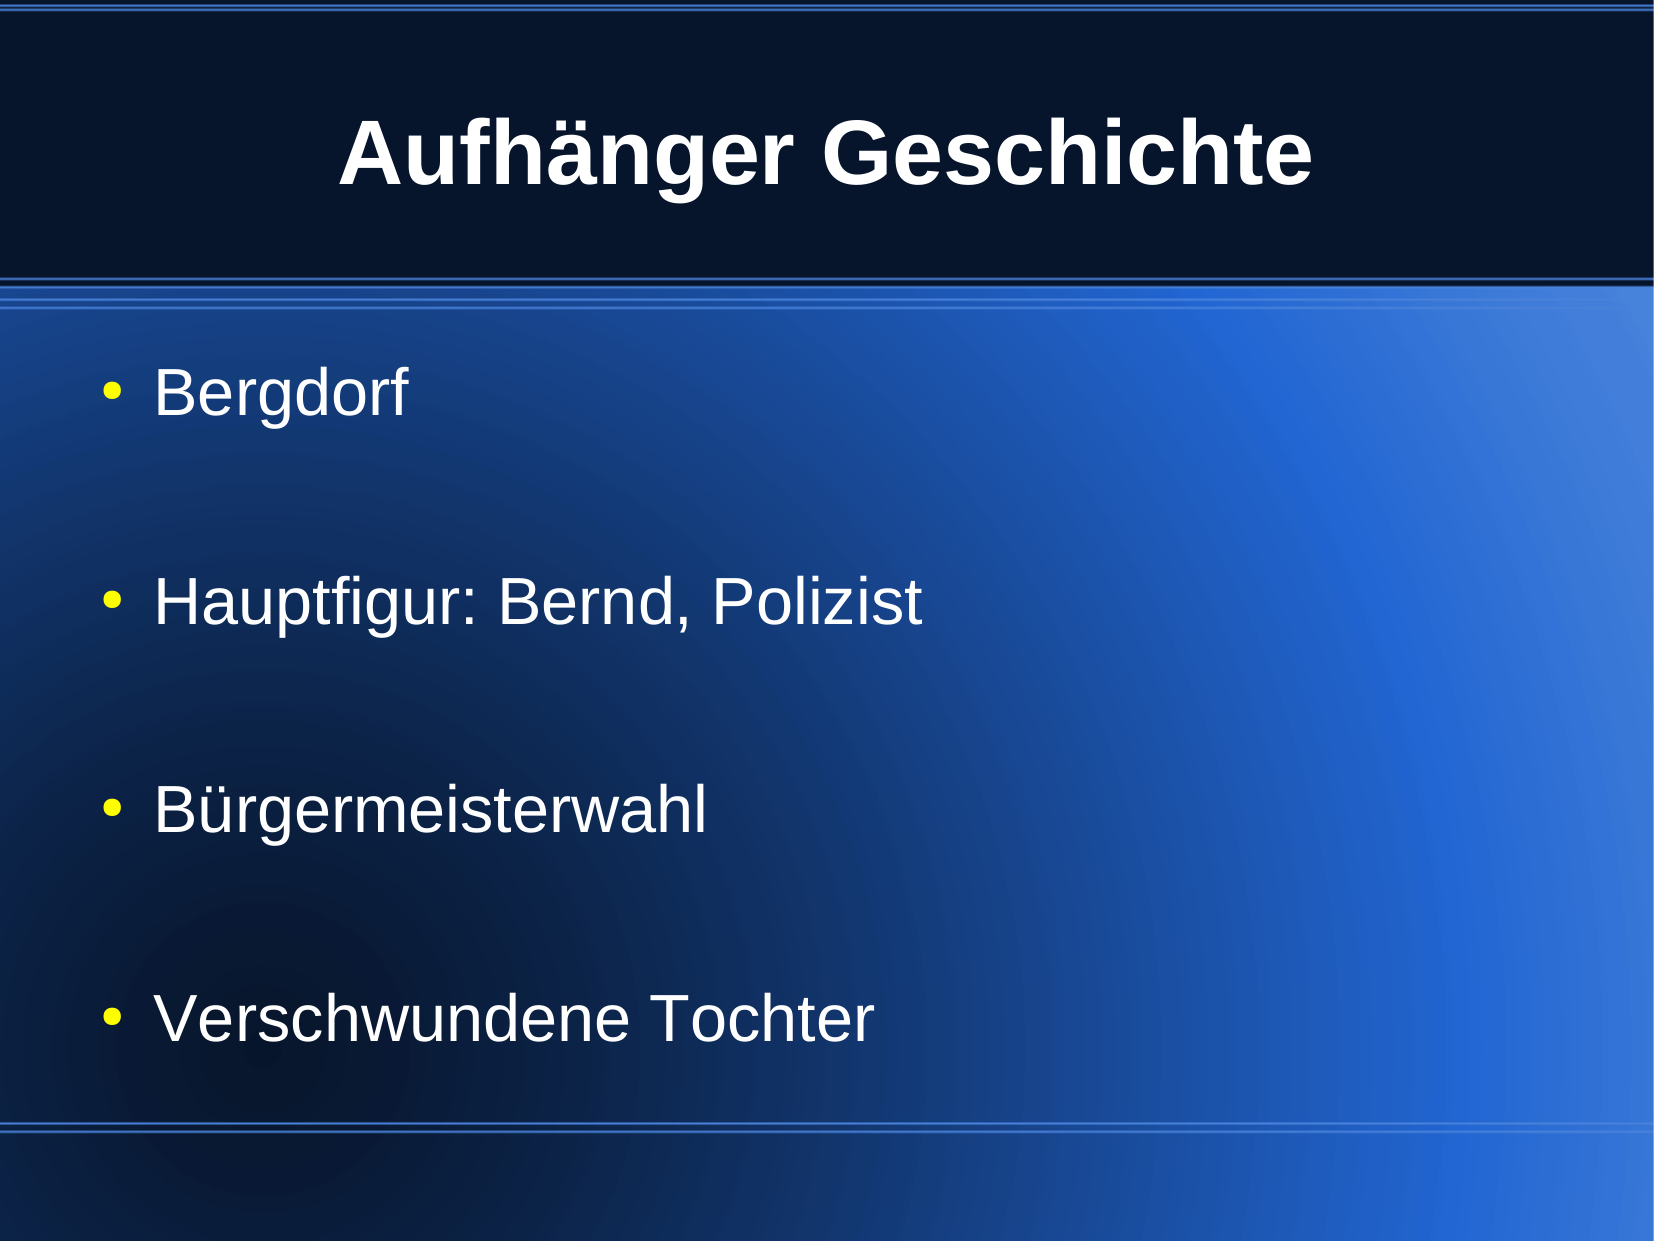

# Aufhänger Geschichte
Bergdorf
Hauptfigur: Bernd, Polizist
Bürgermeisterwahl
Verschwundene Tochter